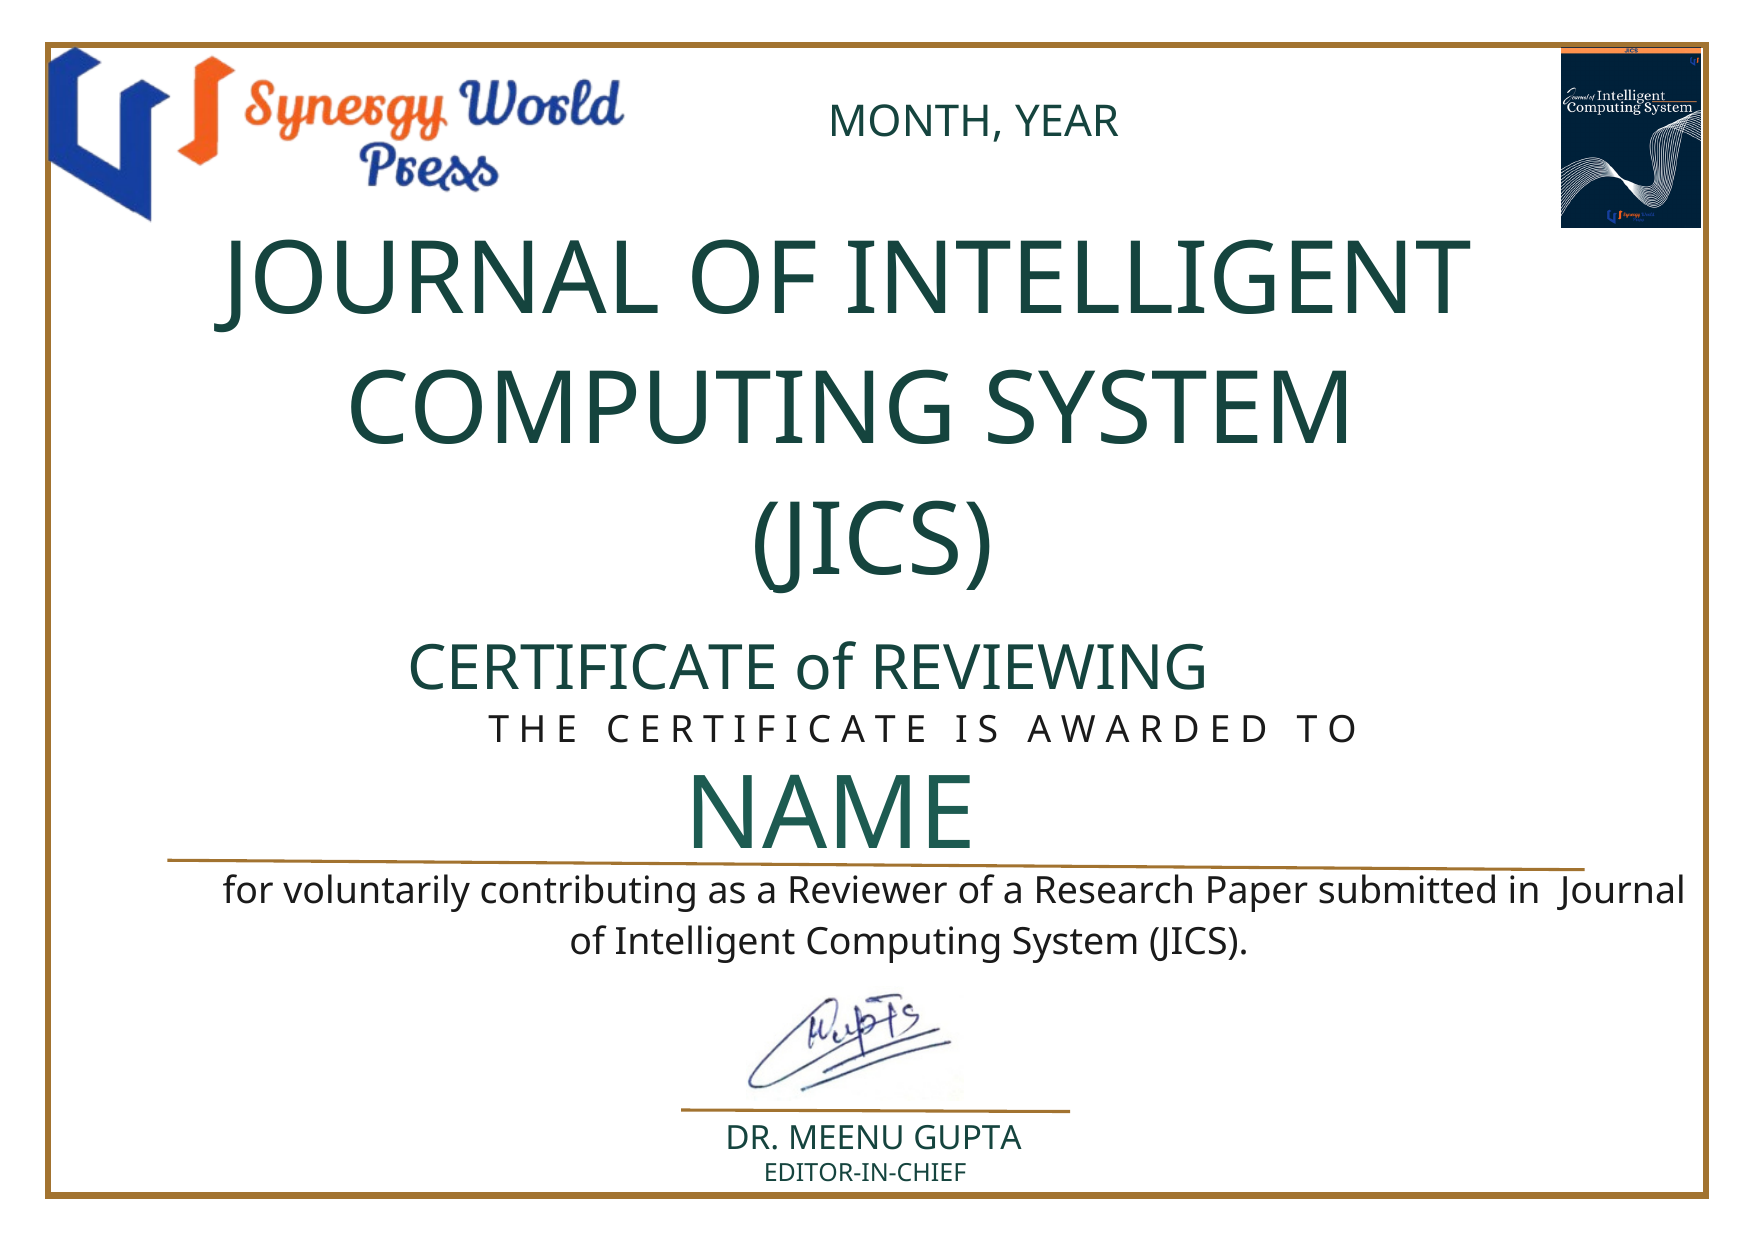

MONTH, YEAR
JOURNAL OF INTELLIGENT
COMPUTING SYSTEM
(JICS)
CERTIFICATE of REVIEWING
T H E C E R T I F I C A T E I S A W A R D E D T O
NAME
 for voluntarily contributing as a Reviewer of a Research Paper submitted in Journal
of Intelligent Computing System (JICS).
DR. MEENU GUPTA
EDITOR-IN-CHIEF